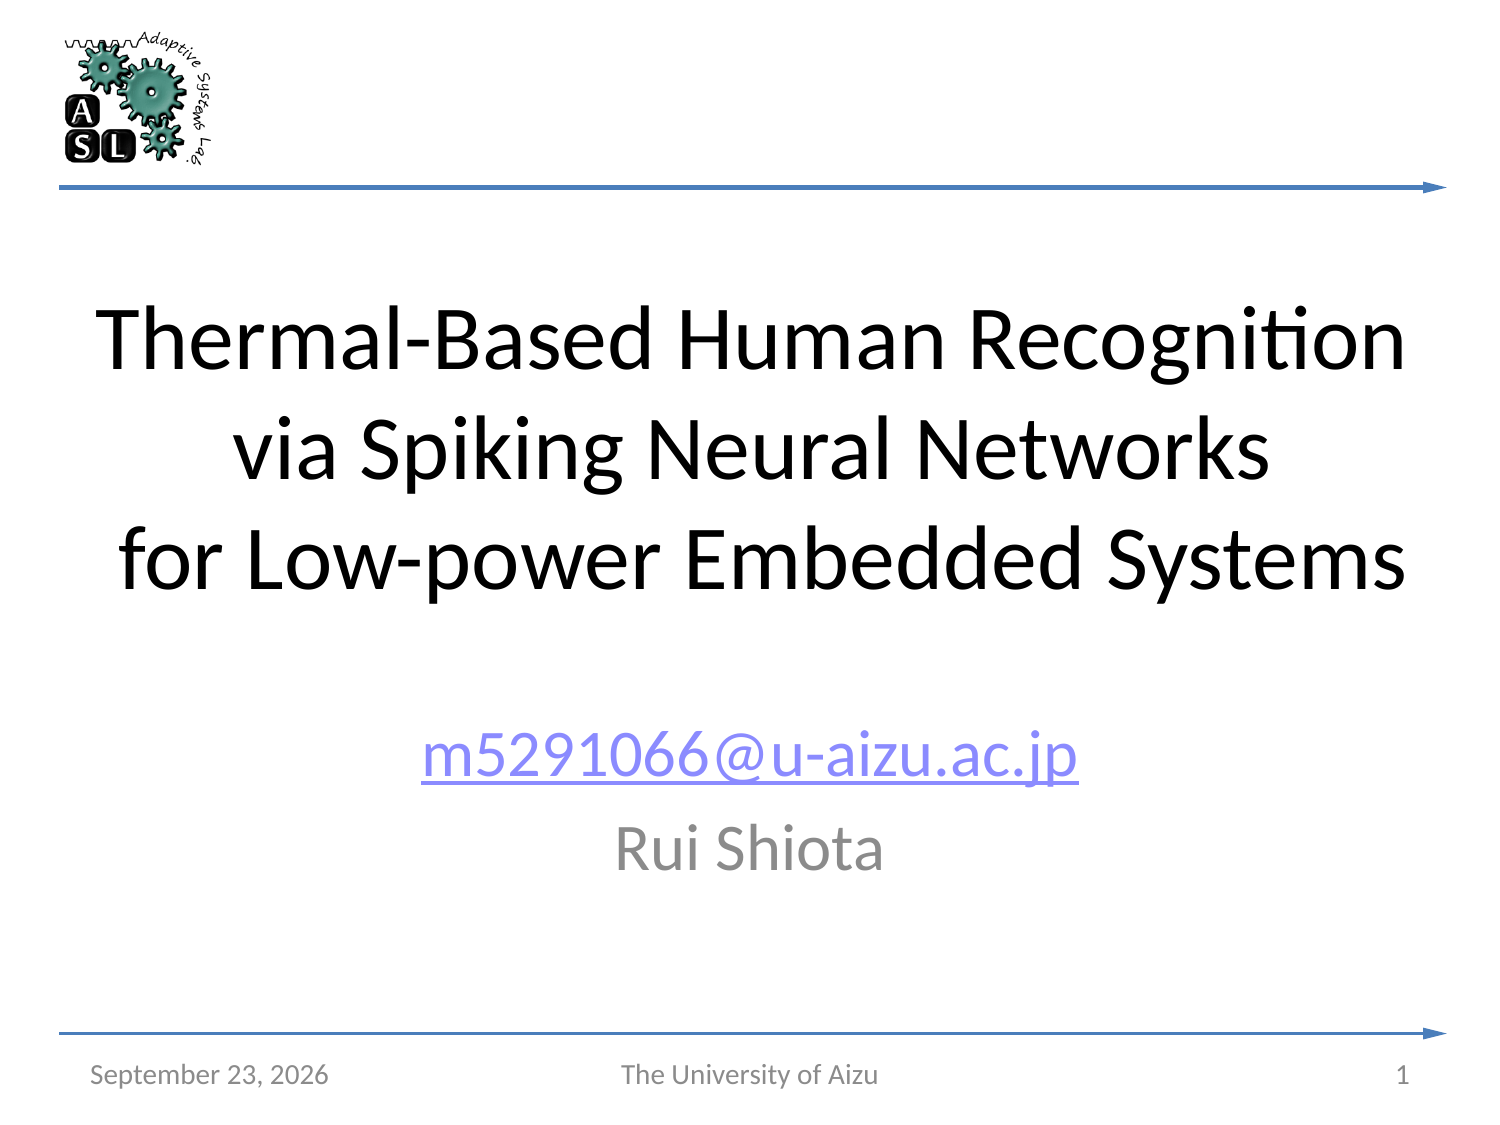

# Thermal-Based Human Recognition via Spiking Neural Networks for Low-power Embedded Systems
m5291066@u-aizu.ac.jp
Rui Shiota
The University of Aizu